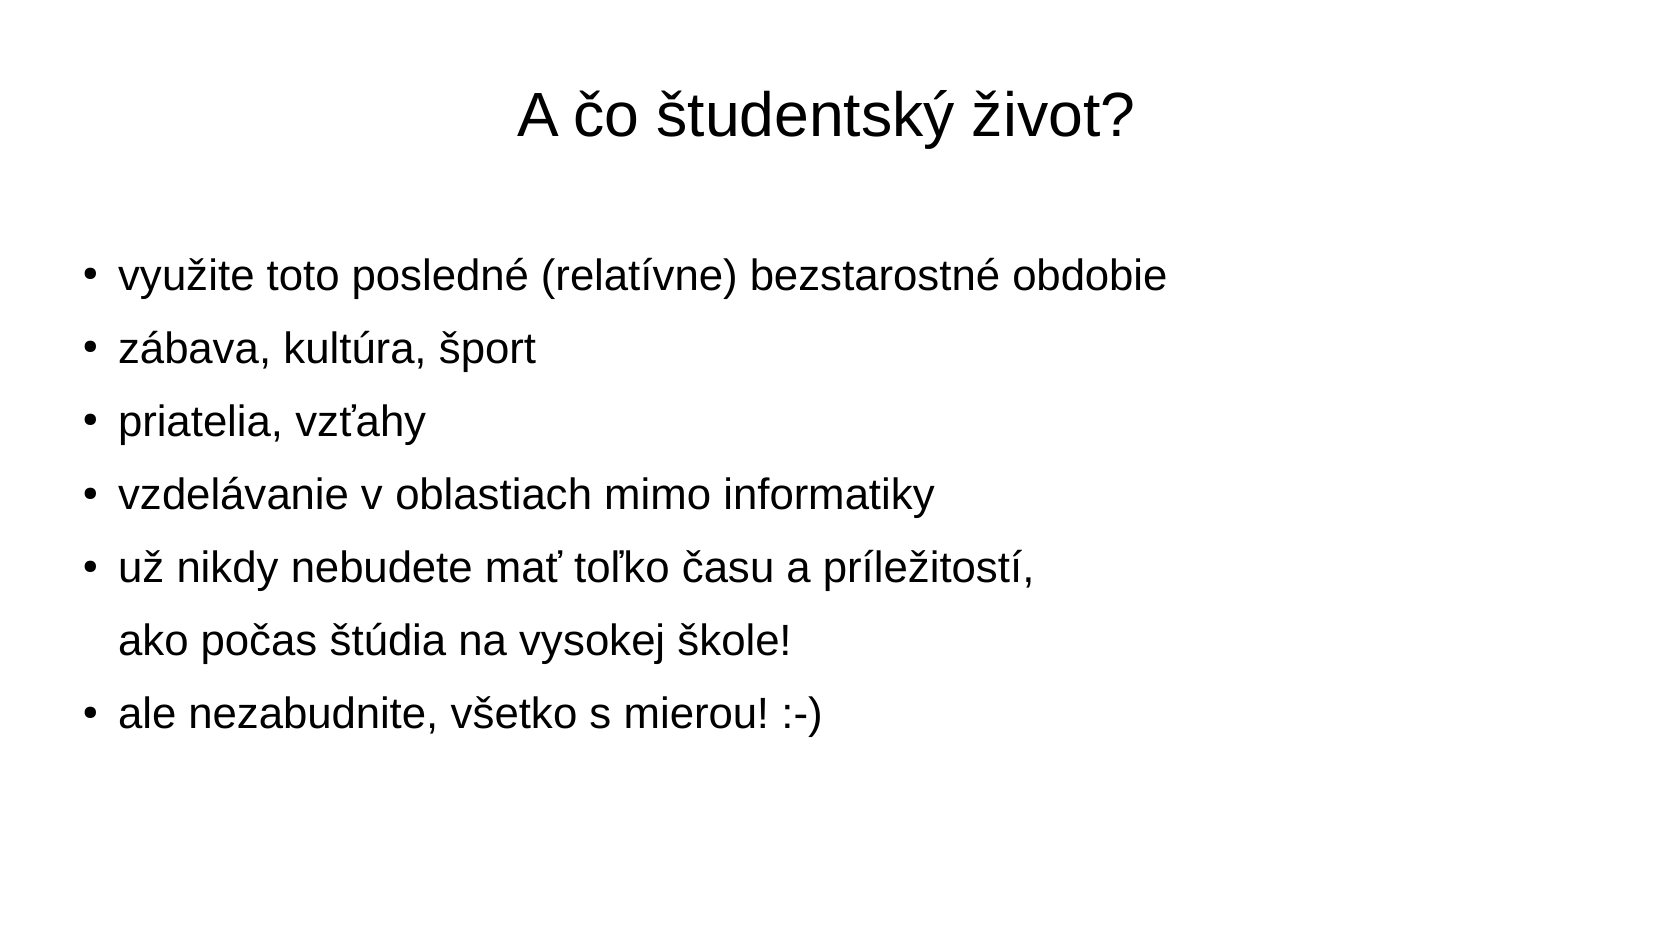

A čo študentský život?
# využite toto posledné (relatívne) bezstarostné obdobie
zábava, kultúra, šport
priatelia, vzťahy
vzdelávanie v oblastiach mimo informatiky
už nikdy nebudete mať toľko času a príležitostí,
ako počas štúdia na vysokej škole!
ale nezabudnite, všetko s mierou! :-)